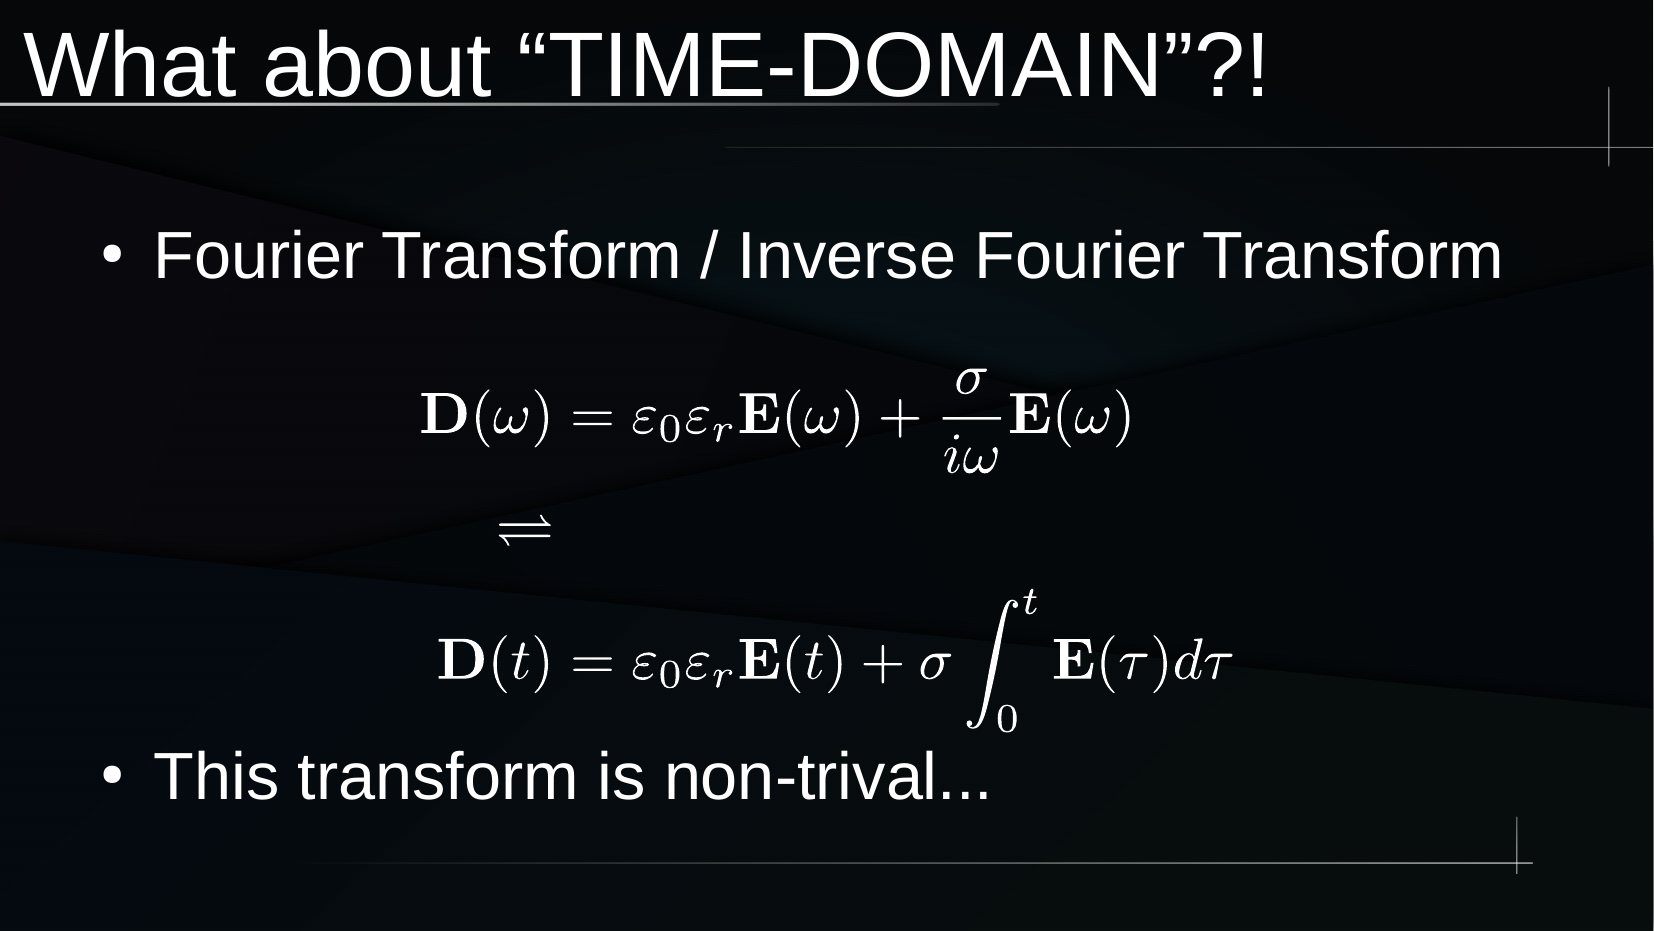

# What about “TIME-DOMAIN”?!
Fourier Transform / Inverse Fourier Transform
This transform is non-trival...